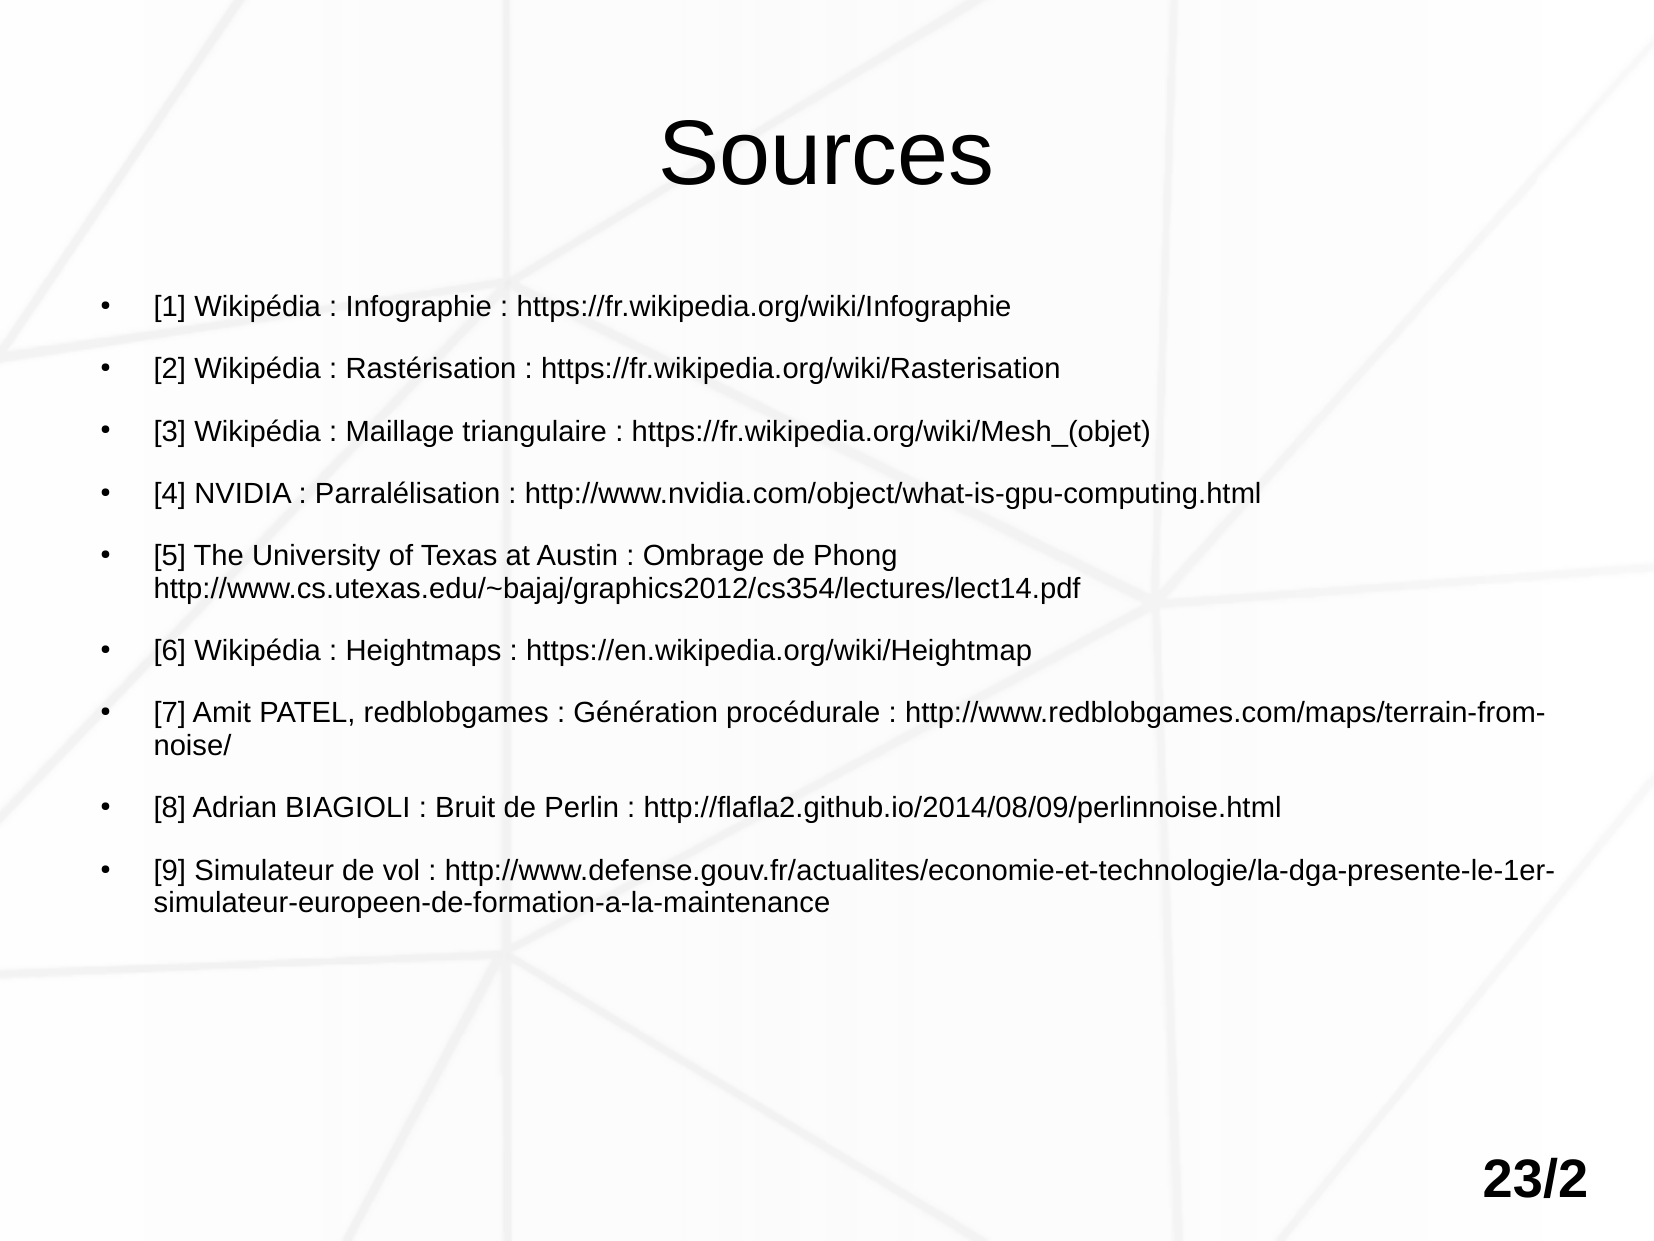

# Sources
[1] Wikipédia : Infographie : https://fr.wikipedia.org/wiki/Infographie
[2] Wikipédia : Rastérisation : https://fr.wikipedia.org/wiki/Rasterisation
[3] Wikipédia : Maillage triangulaire : https://fr.wikipedia.org/wiki/Mesh_(objet)
[4] NVIDIA : Parralélisation : http://www.nvidia.com/object/what-is-gpu-computing.html
[5] The University of Texas at Austin : Ombrage de Phong http://www.cs.utexas.edu/~bajaj/graphics2012/cs354/lectures/lect14.pdf
[6] Wikipédia : Heightmaps : https://en.wikipedia.org/wiki/Heightmap
[7] Amit PATEL, redblobgames : Génération procédurale : http://www.redblobgames.com/maps/terrain-from-noise/
[8] Adrian BIAGIOLI : Bruit de Perlin : http://flafla2.github.io/2014/08/09/perlinnoise.html
[9] Simulateur de vol : http://www.defense.gouv.fr/actualites/economie-et-technologie/la-dga-presente-le-1er-simulateur-europeen-de-formation-a-la-maintenance